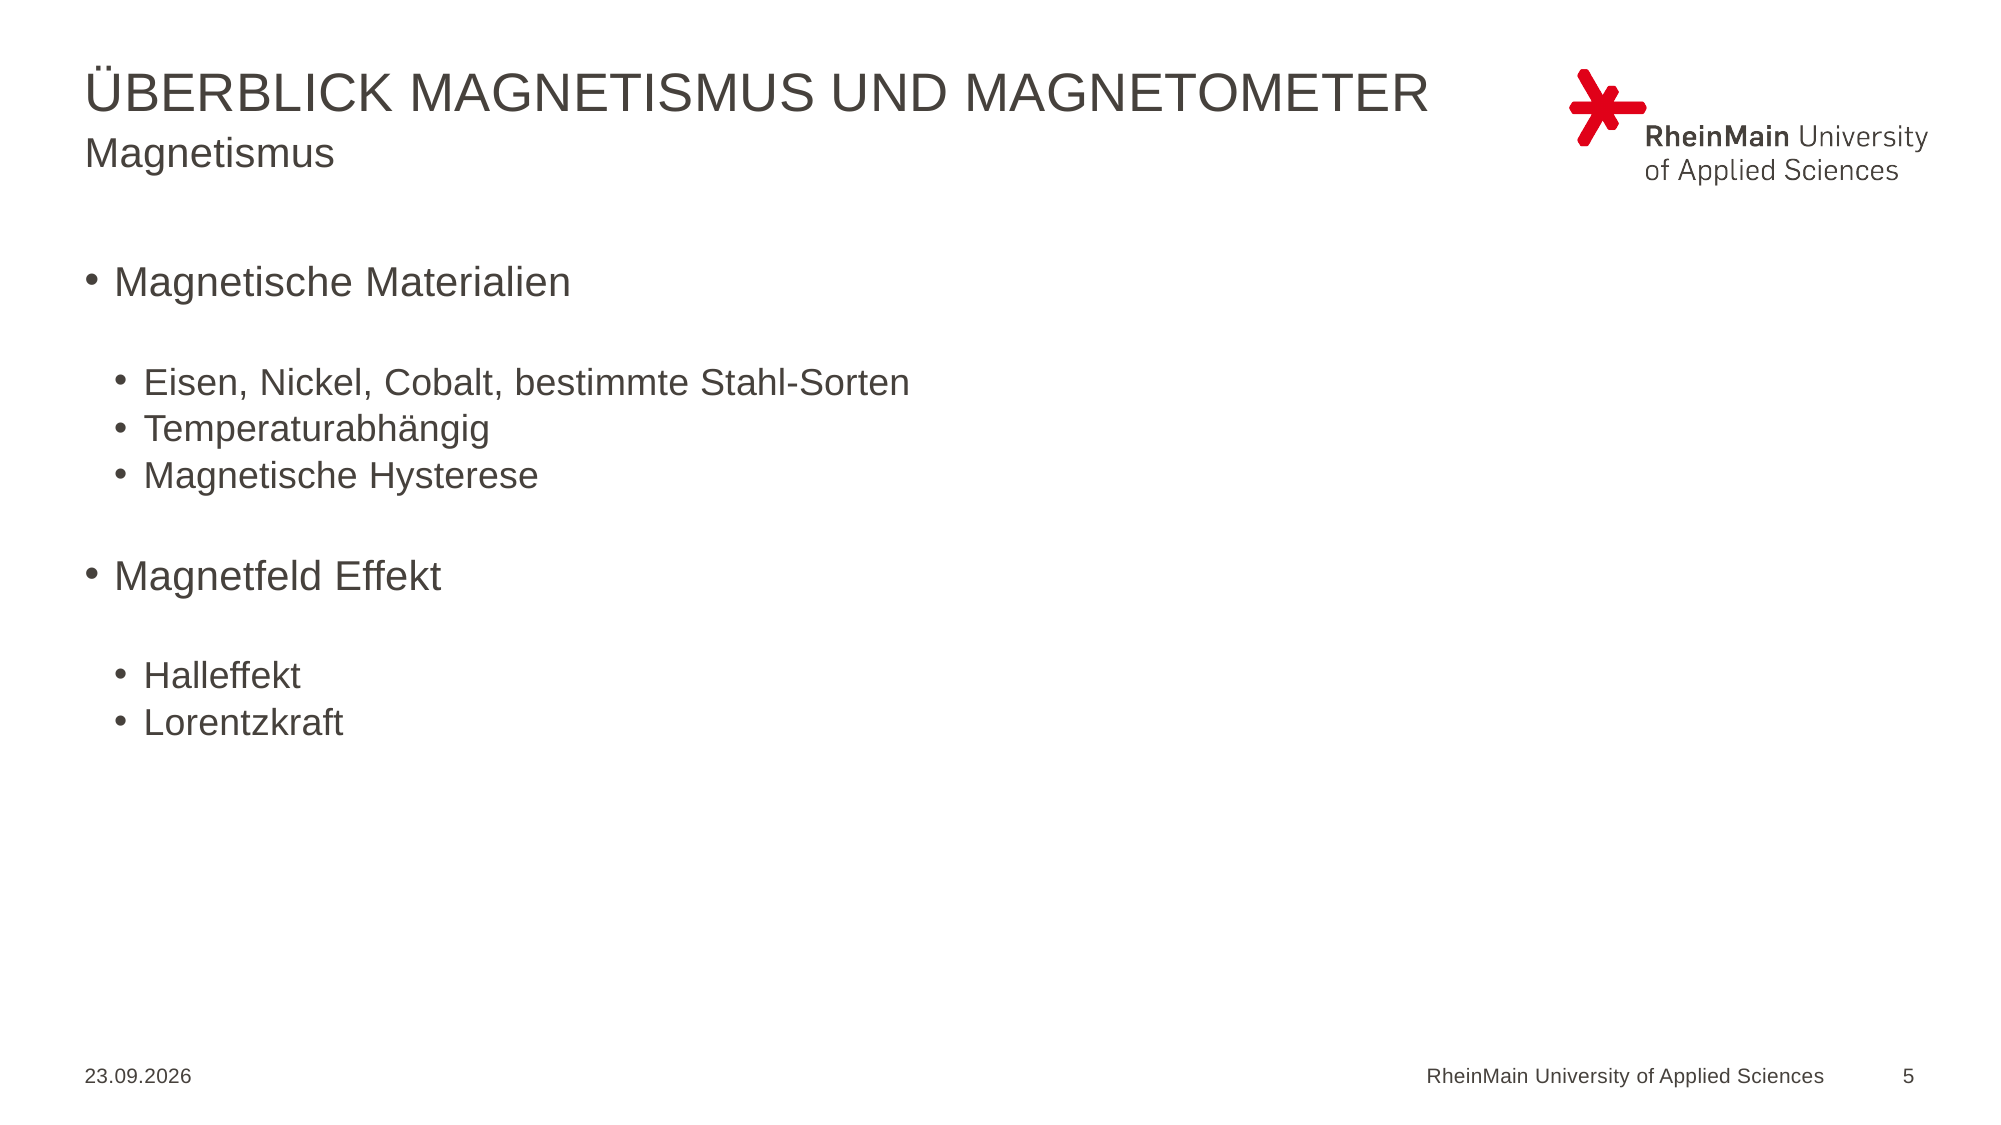

Überblick Magnetismus und magnetometer
Magnetismus
# Magnetische Materialien
Eisen, Nickel, Cobalt, bestimmte Stahl-Sorten
Temperaturabhängig
Magnetische Hysterese
Magnetfeld Effekt
Halleffekt
Lorentzkraft
RheinMain University of Applied Sciences